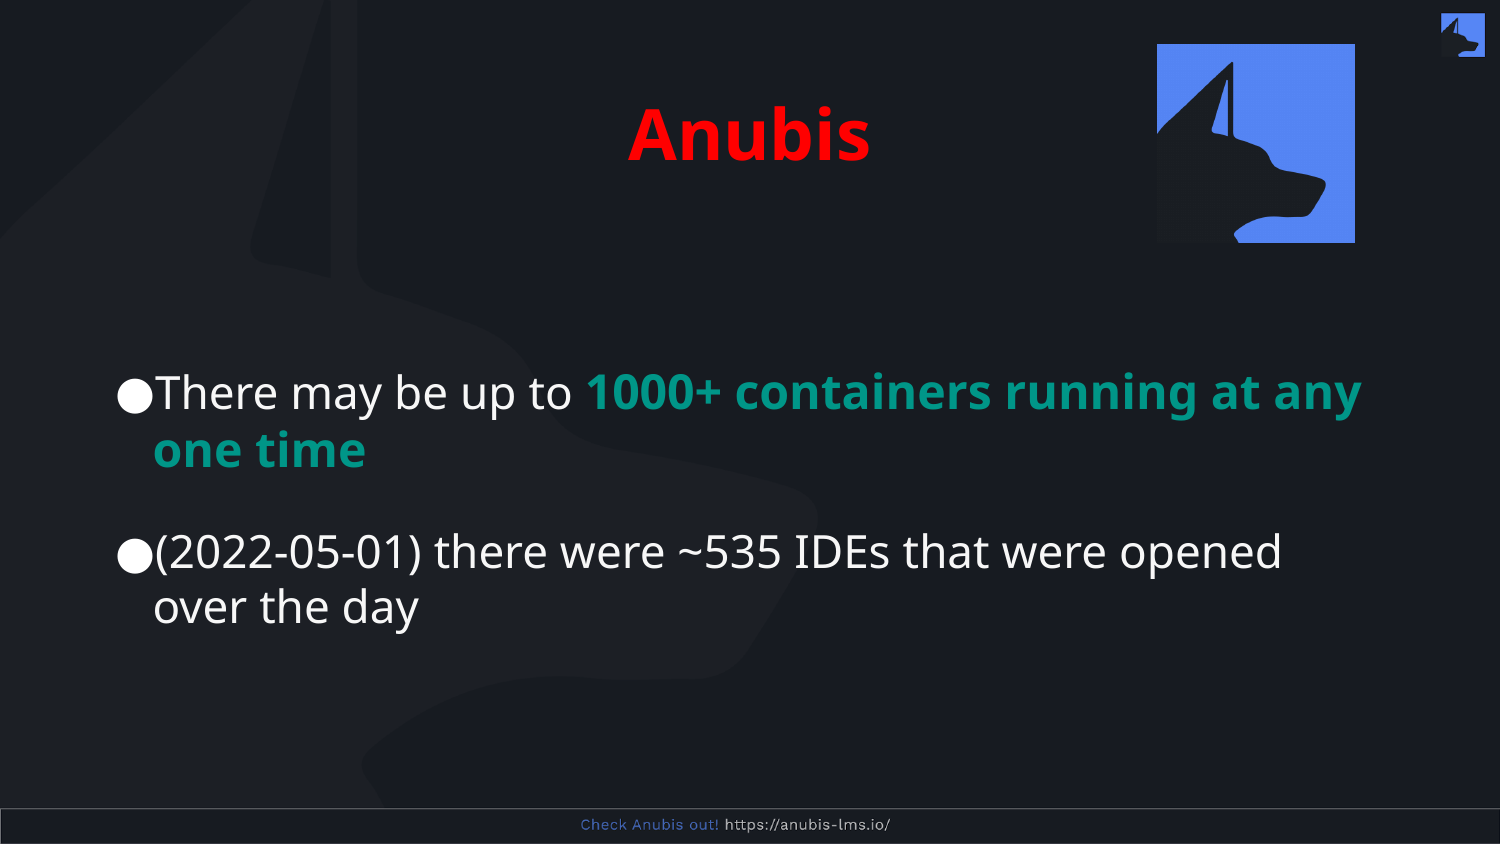

Anubis
# There may be up to 1000+ containers running at any one time
(2022-05-01) there were ~535 IDEs that were opened over the day